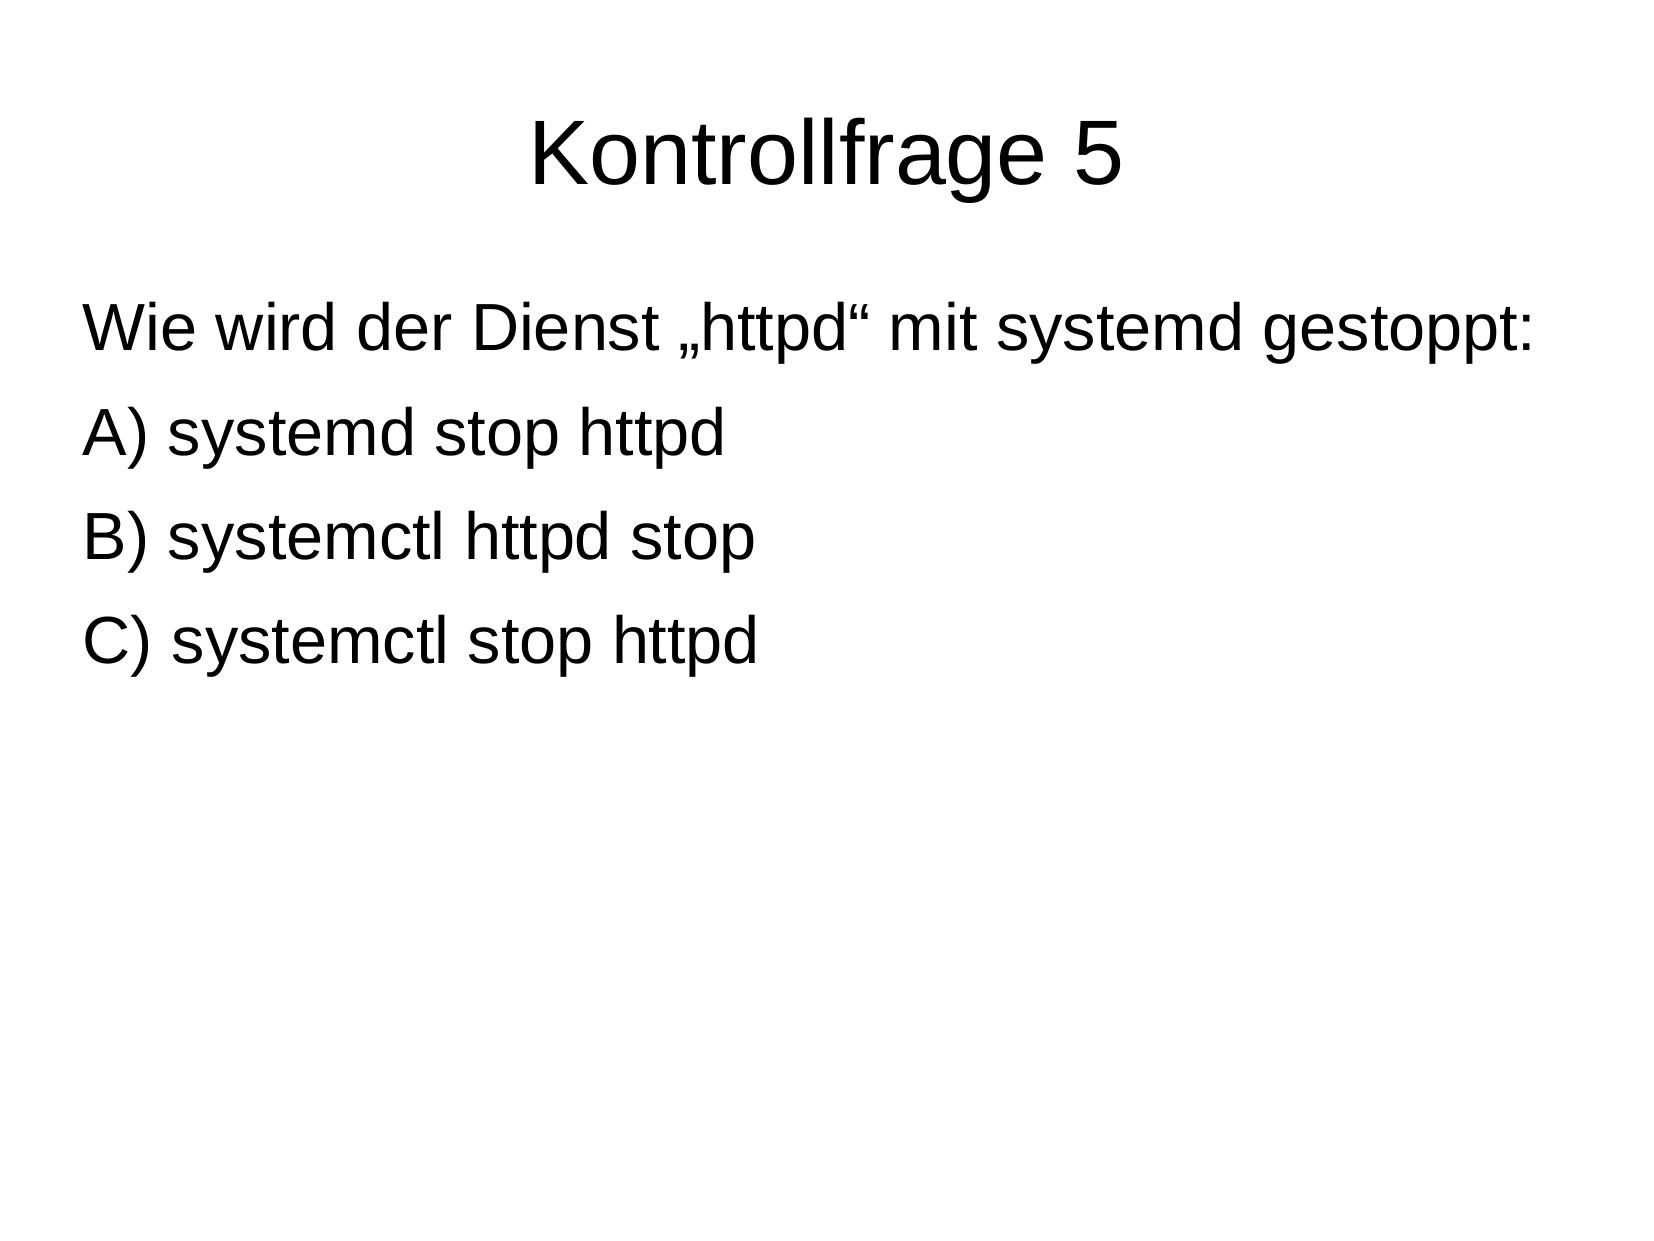

# Kontrollfrage 5
Wie wird der Dienst „httpd“ mit systemd gestoppt:
A) systemd stop httpd
B) systemctl httpd stop
C) systemctl stop httpd